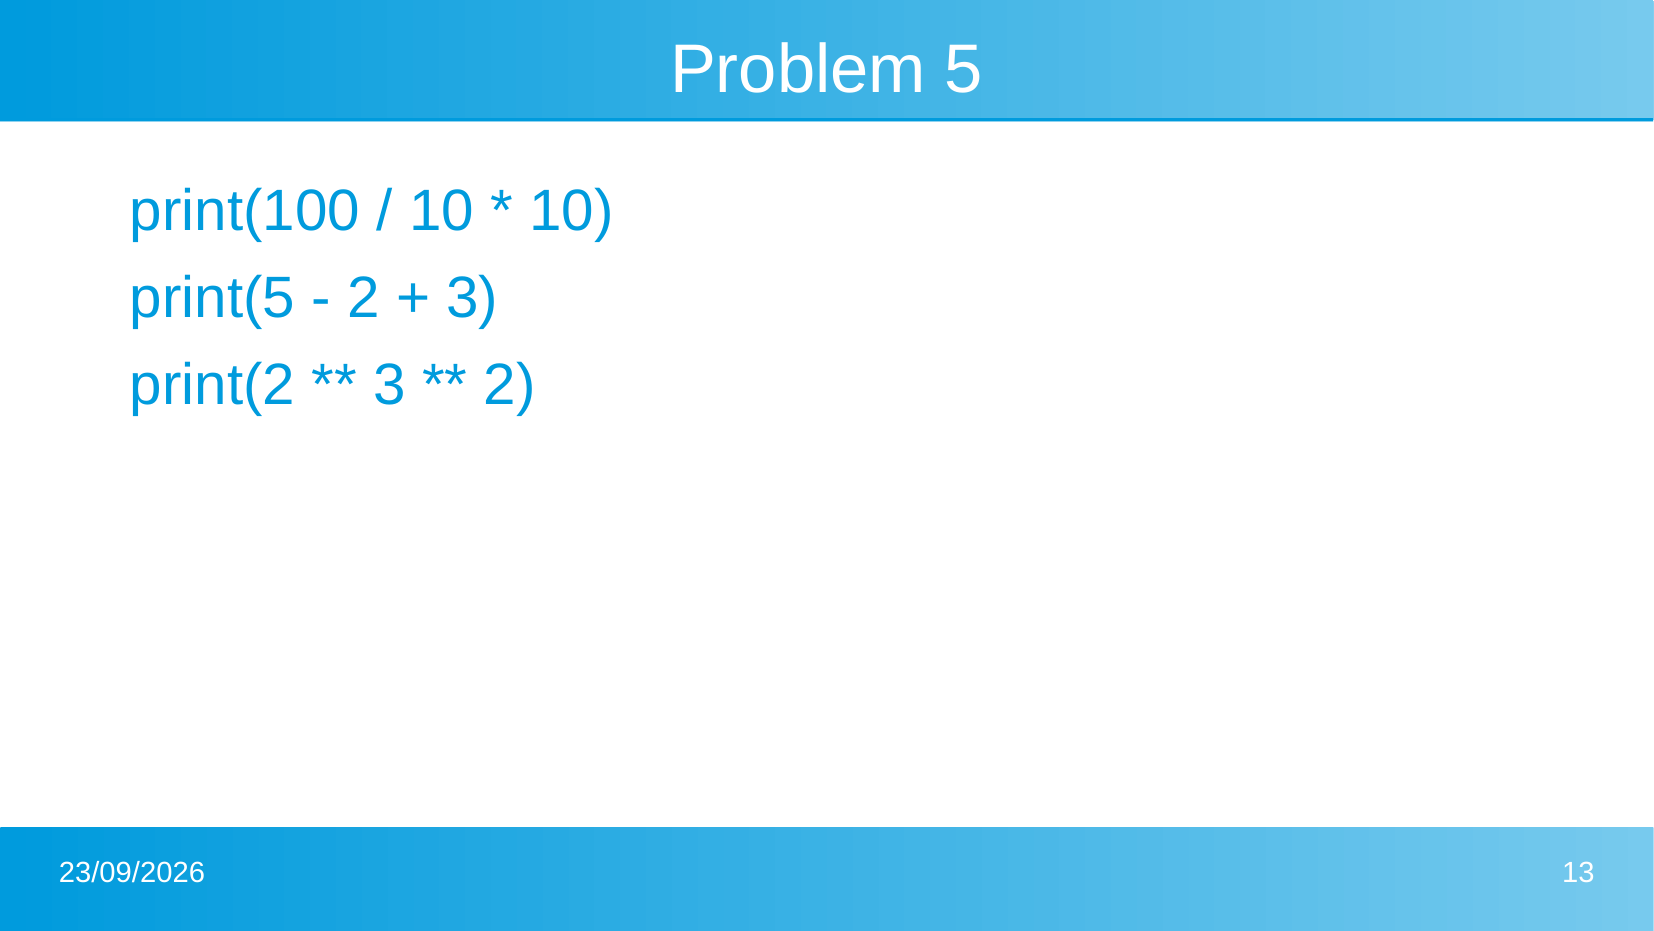

# Problem 5
print(100 / 10 * 10)
print(5 - 2 + 3)
print(2 ** 3 ** 2)
13